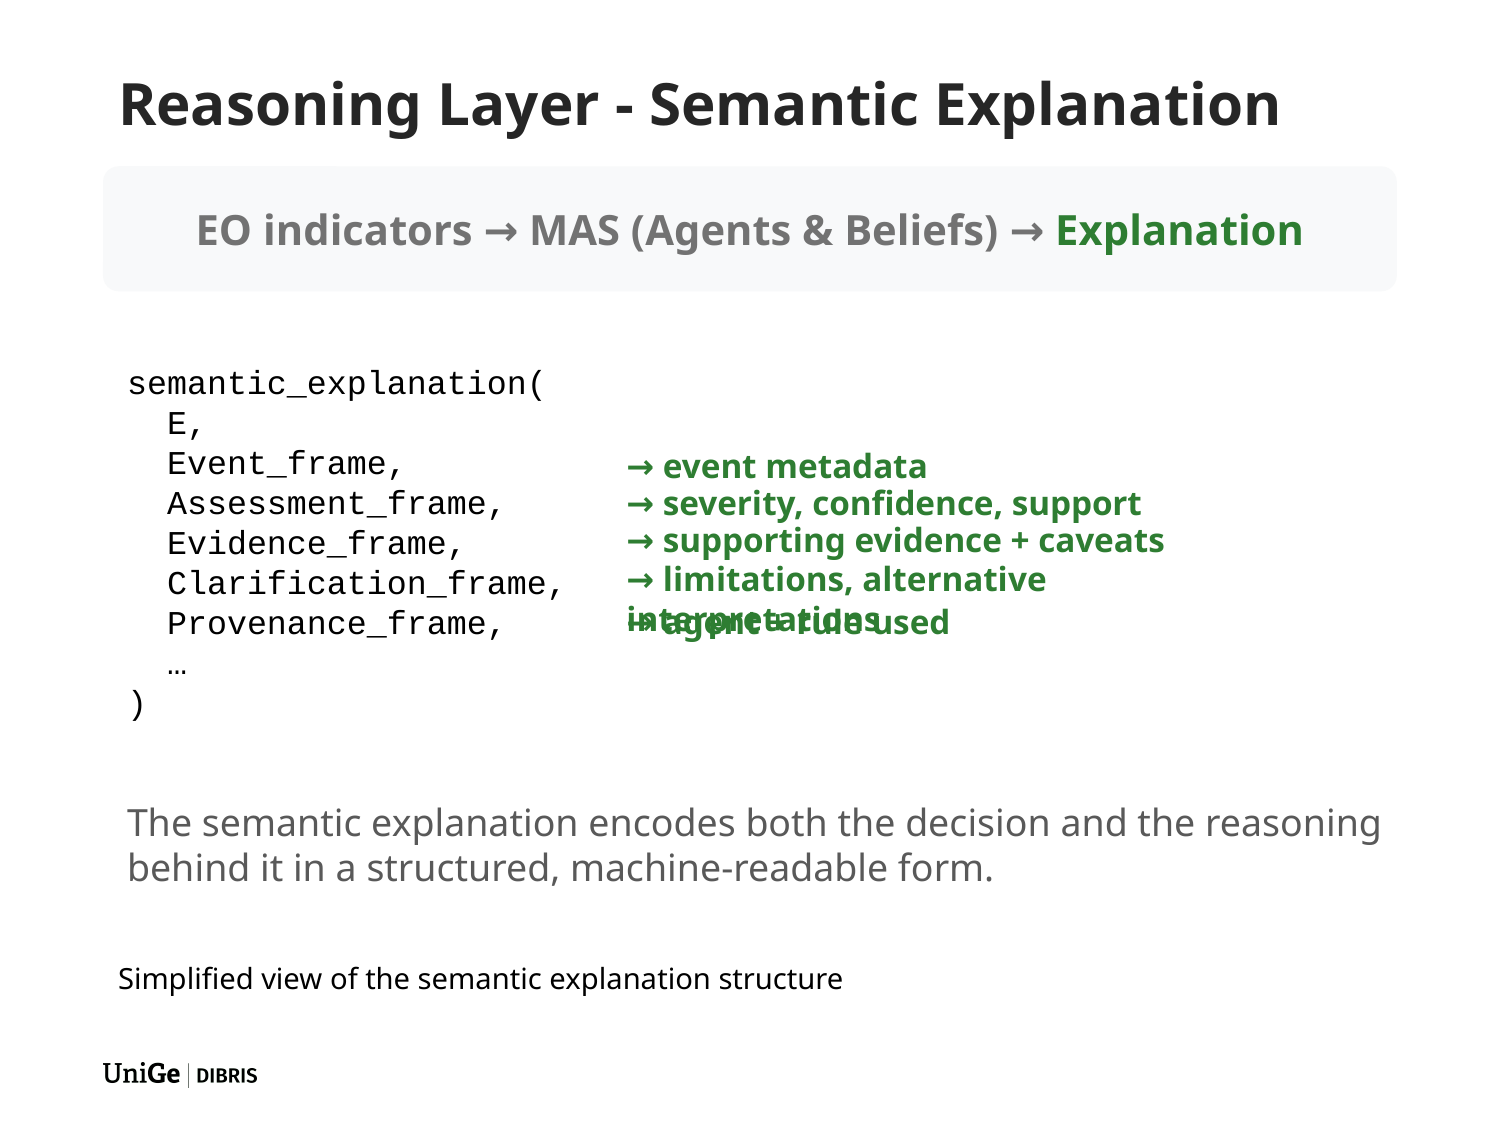

Reasoning Layer - Semantic Explanation
EO indicators → MAS (Agents & Beliefs) → Explanation
semantic_explanation(
 E,
 Event_frame,
 Assessment_frame,
 Evidence_frame,
 Clarification_frame,
 Provenance_frame,
 …
)
→ event metadata
→ severity, confidence, support
→ supporting evidence + caveats
→ limitations, alternative interpretations
→ agent + rule used
The semantic explanation encodes both the decision and the reasoning behind it in a structured, machine-readable form.
Simplified view of the semantic explanation structure